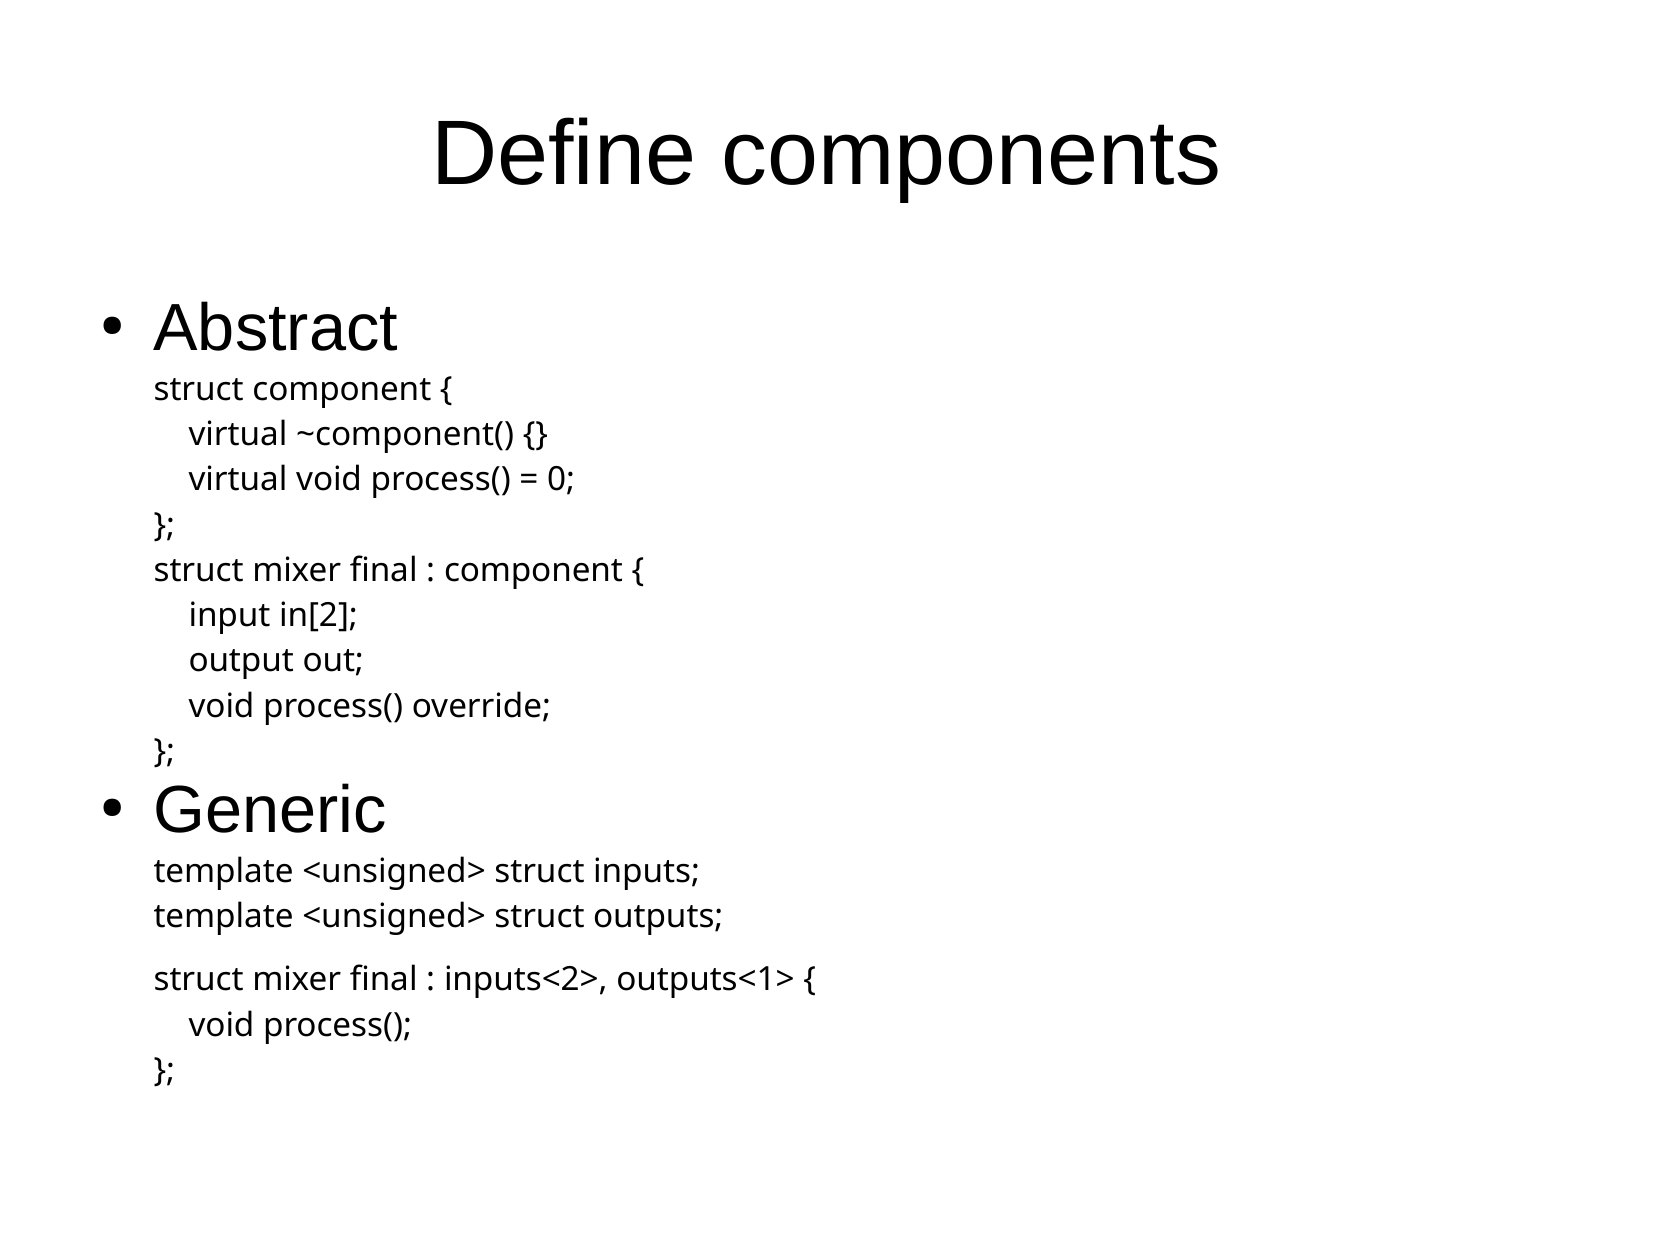

# Define components
Abstract
struct component {
 virtual ~component() {}
 virtual void process() = 0;
};
struct mixer final : component {
 input in[2];
 output out;
 void process() override;
};
Generic
template <unsigned> struct inputs;
template <unsigned> struct outputs;
struct mixer final : inputs<2>, outputs<1> {
 void process();
};